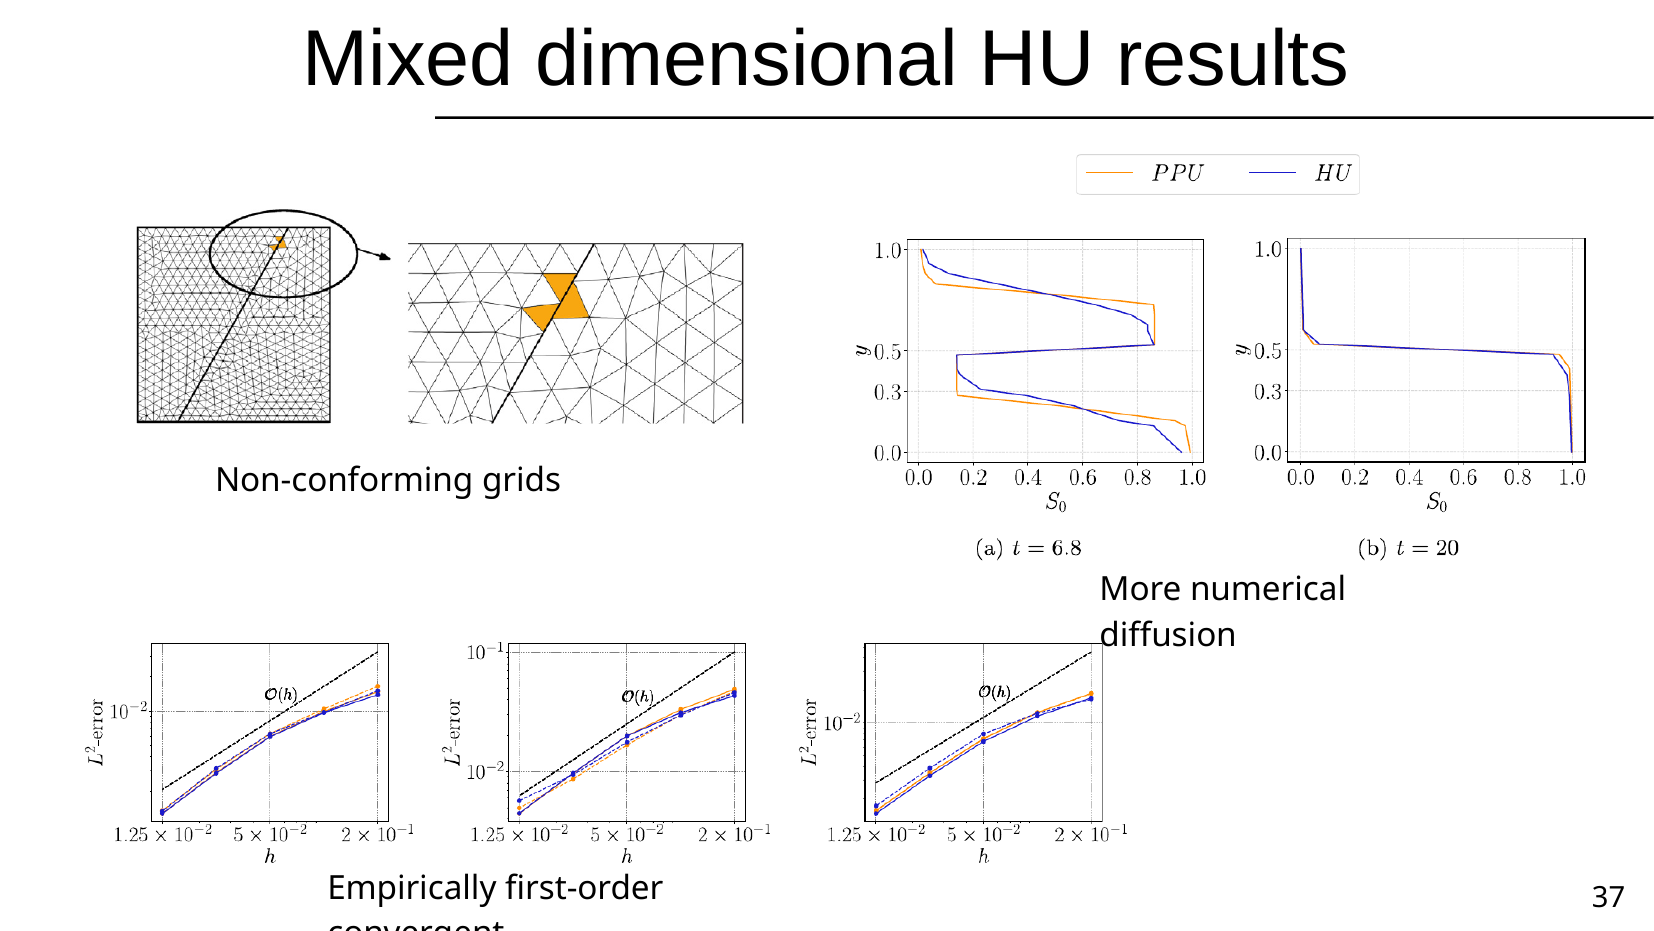

#
Mixed dimensional HU results
Non-conforming grids
More numerical diffusion
Empirically first-order convergent